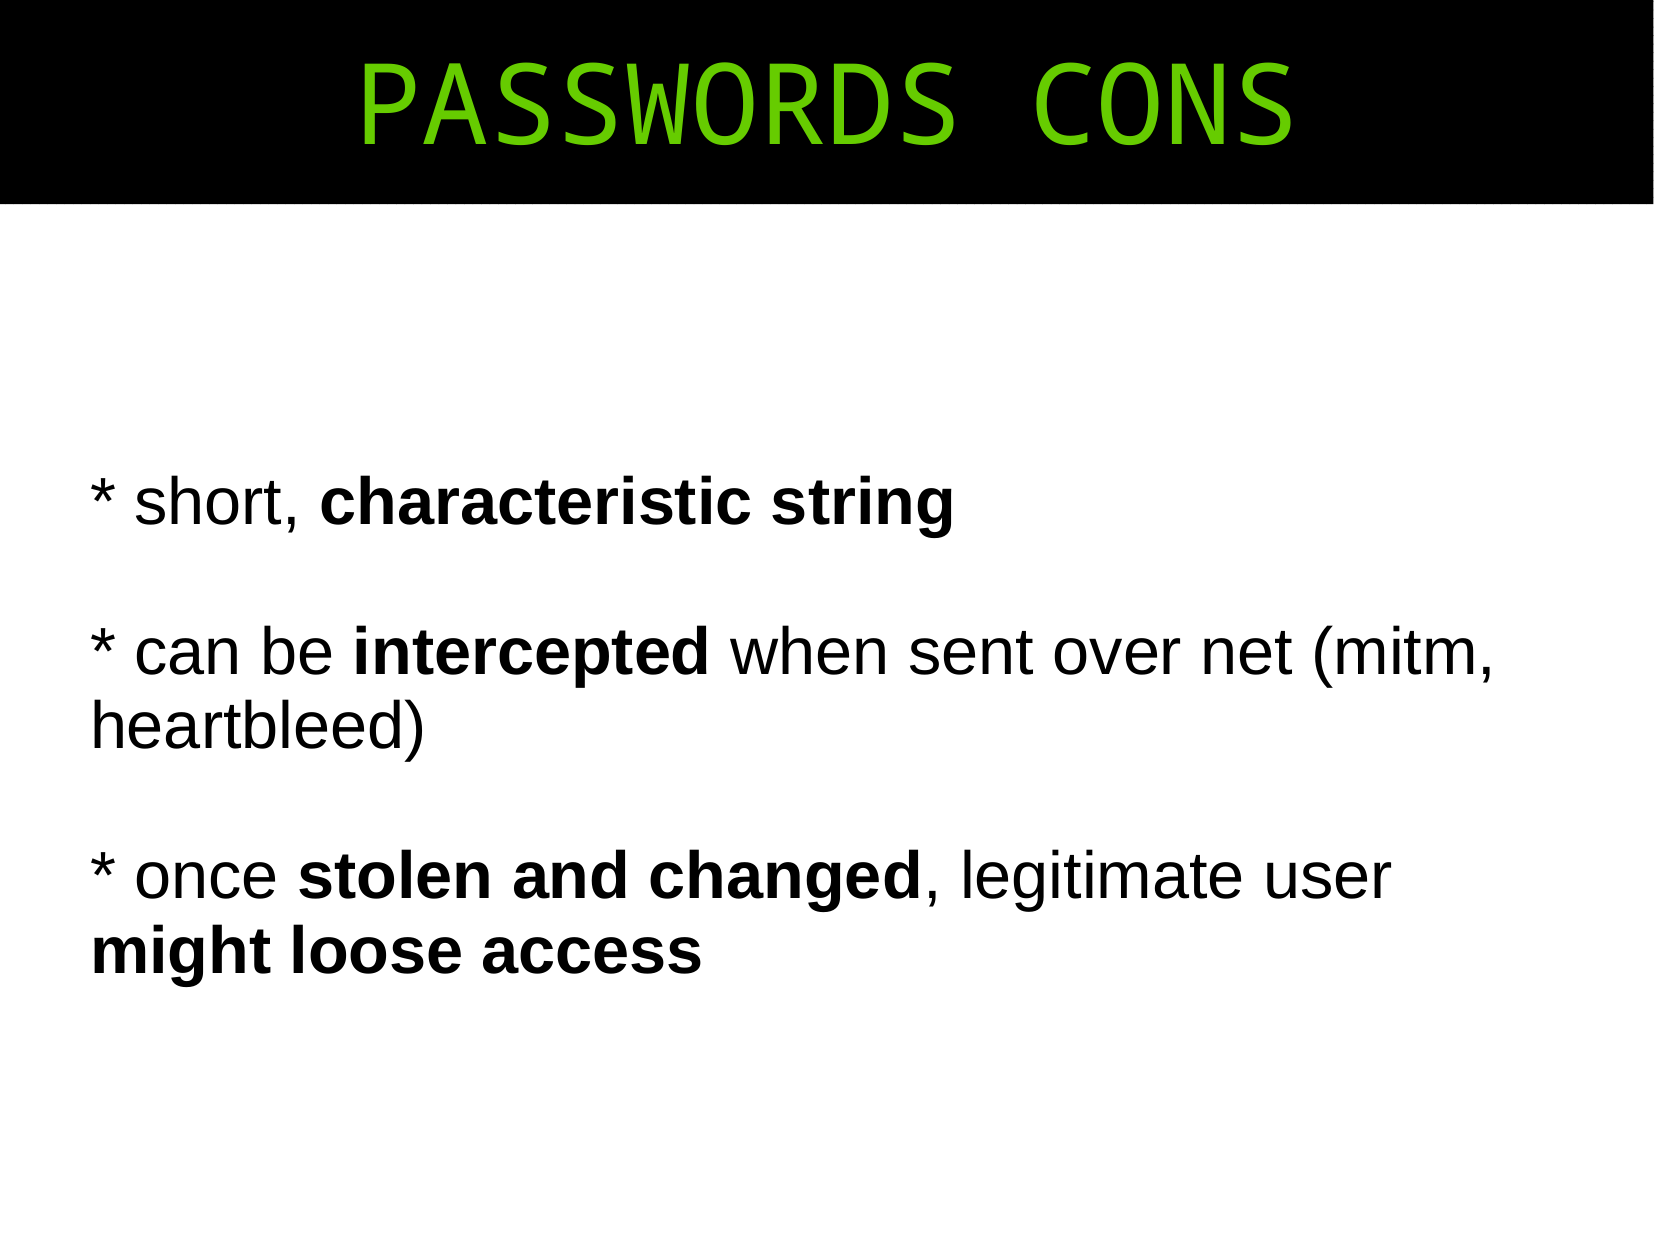

# PASSWORDS CONS
* short, characteristic string
* can be intercepted when sent over net (mitm, heartbleed)
* once stolen and changed, legitimate user might loose access